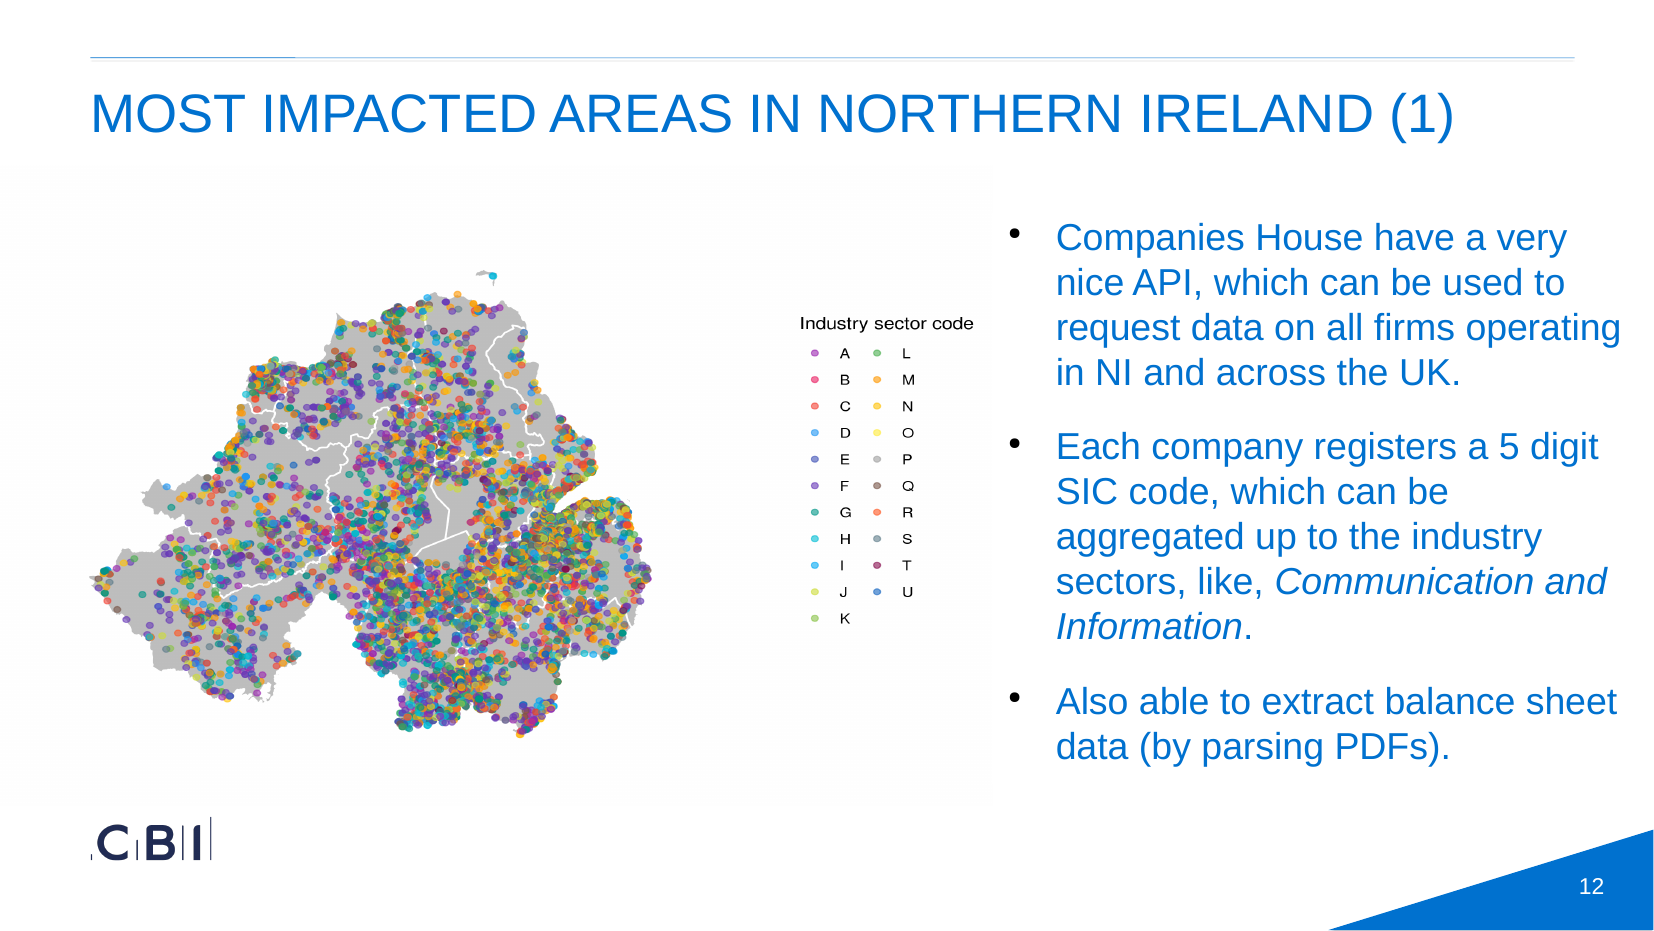

# Most impacted areas in Northern Ireland (1)
Companies House have a very nice API, which can be used to request data on all firms operating in NI and across the UK.
Each company registers a 5 digit SIC code, which can be aggregated up to the industry sectors, like, Communication and Information.
Also able to extract balance sheet data (by parsing PDFs).